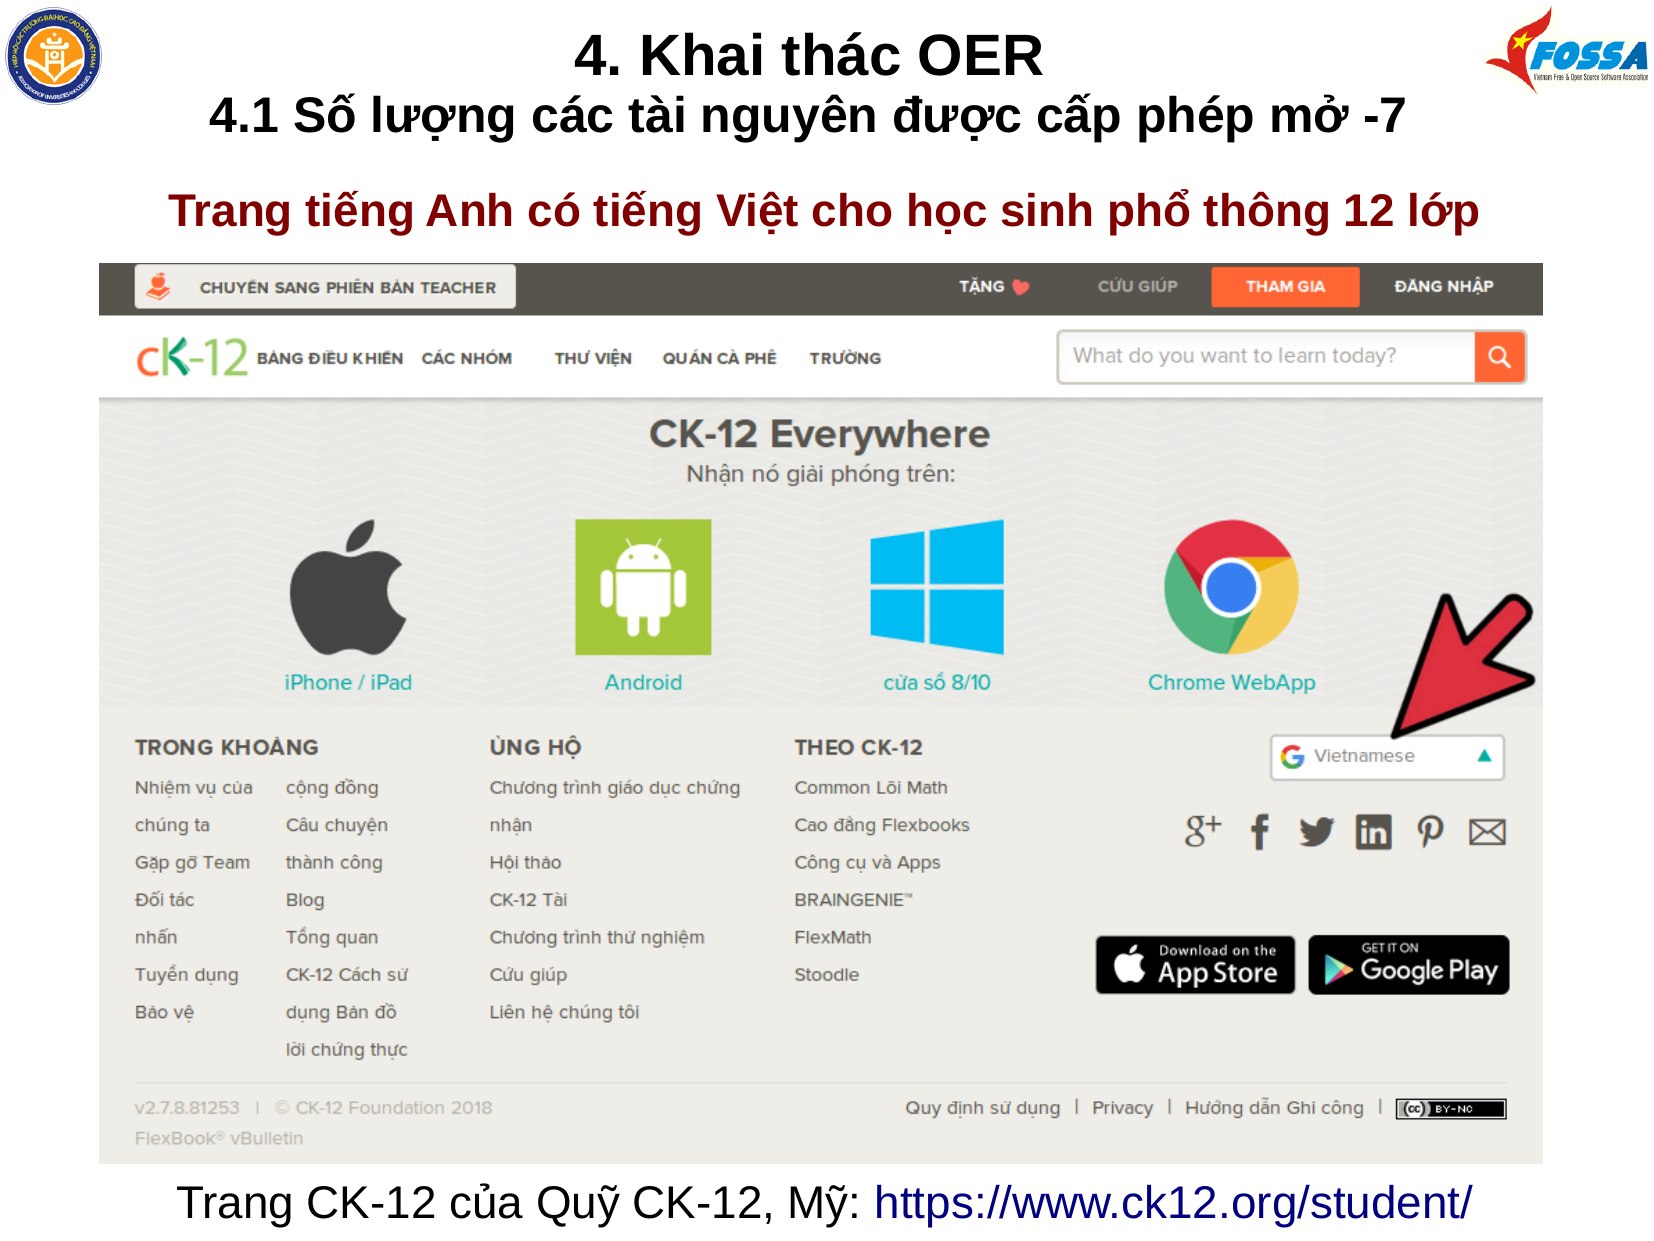

# 4. Khai thác OER 4.1 Số lượng các tài nguyên được cấp phép mở -7
Trang tiếng Anh có tiếng Việt cho học sinh phổ thông 12 lớp
Trang CK-12 của Quỹ CK-12, Mỹ: https://www.ck12.org/student/